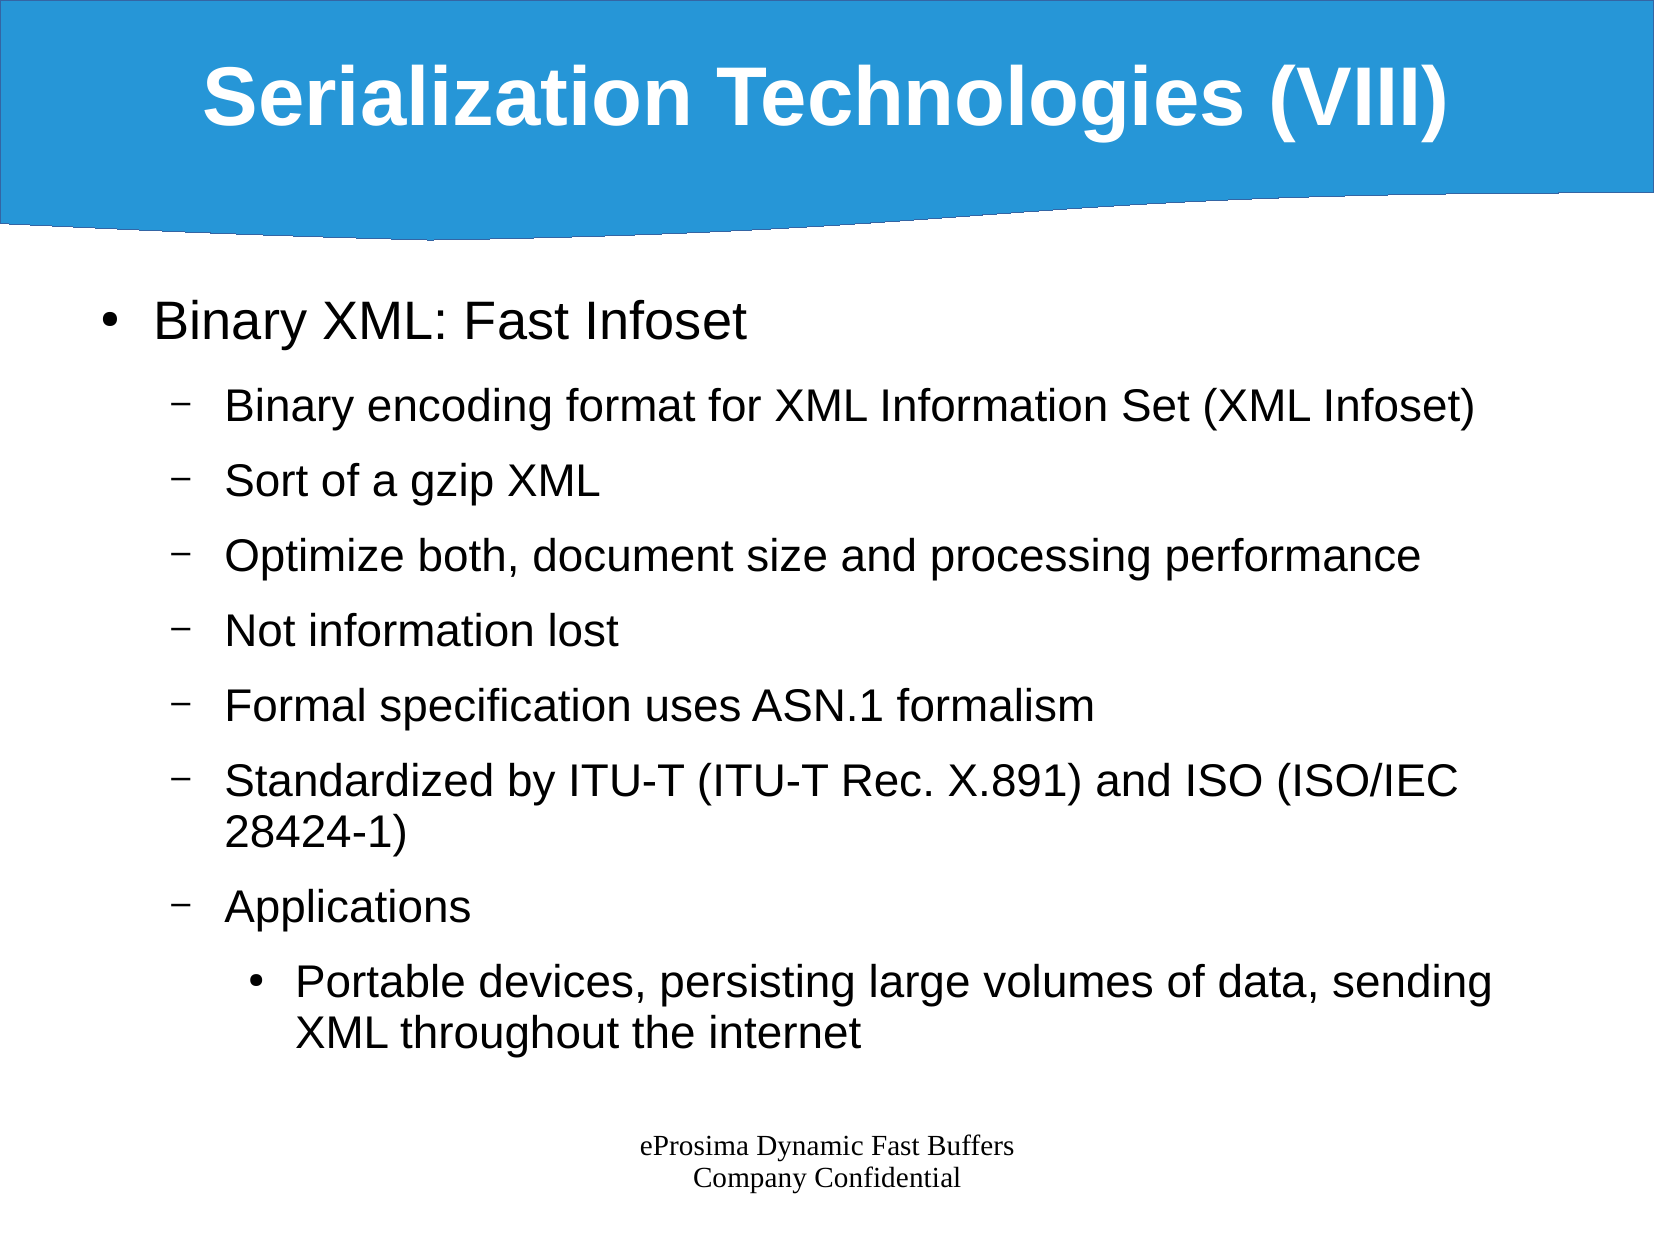

Serialization Technologies (VIII)
# Binary XML: Fast Infoset
Binary encoding format for XML Information Set (XML Infoset)
Sort of a gzip XML
Optimize both, document size and processing performance
Not information lost
Formal specification uses ASN.1 formalism
Standardized by ITU-T (ITU-T Rec. X.891) and ISO (ISO/IEC 28424-1)
Applications
Portable devices, persisting large volumes of data, sending XML throughout the internet
eProsima Dynamic Fast Buffers